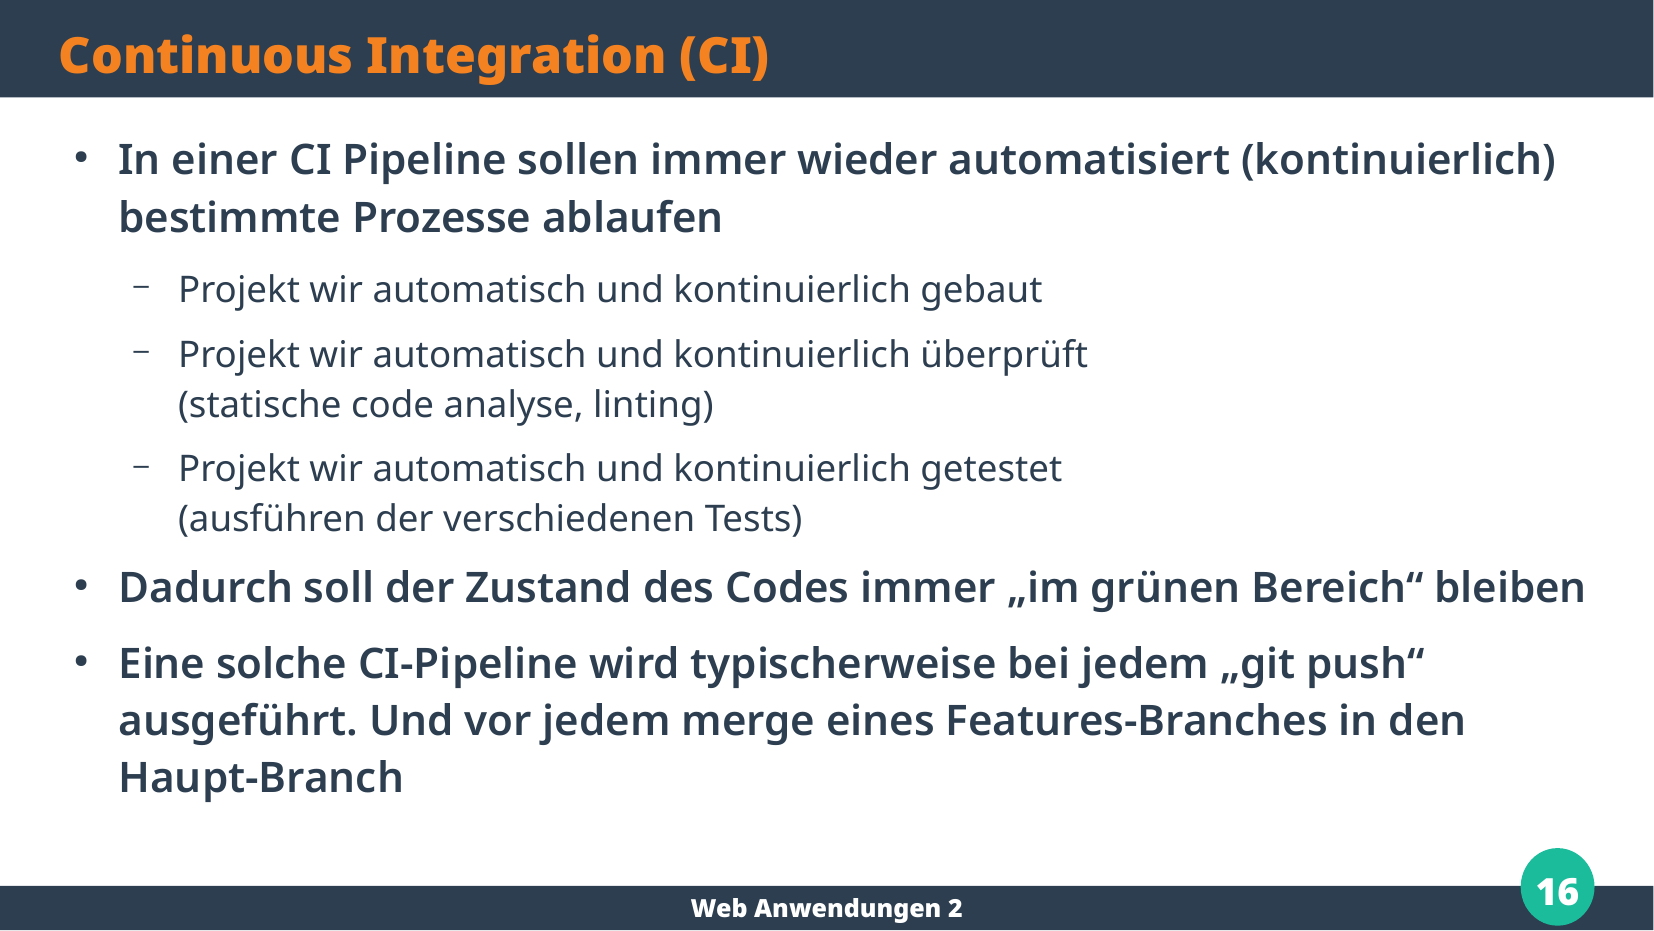

# Continuous Integration (CI)
In einer CI Pipeline sollen immer wieder automatisiert (kontinuierlich) bestimmte Prozesse ablaufen
Projekt wir automatisch und kontinuierlich gebaut
Projekt wir automatisch und kontinuierlich überprüft
(statische code analyse, linting)
Projekt wir automatisch und kontinuierlich getestet
(ausführen der verschiedenen Tests)
Dadurch soll der Zustand des Codes immer „im grünen Bereich“ bleiben
Eine solche CI-Pipeline wird typischerweise bei jedem „git push“ ausgeführt. Und vor jedem merge eines Features-Branches in den Haupt-Branch
16